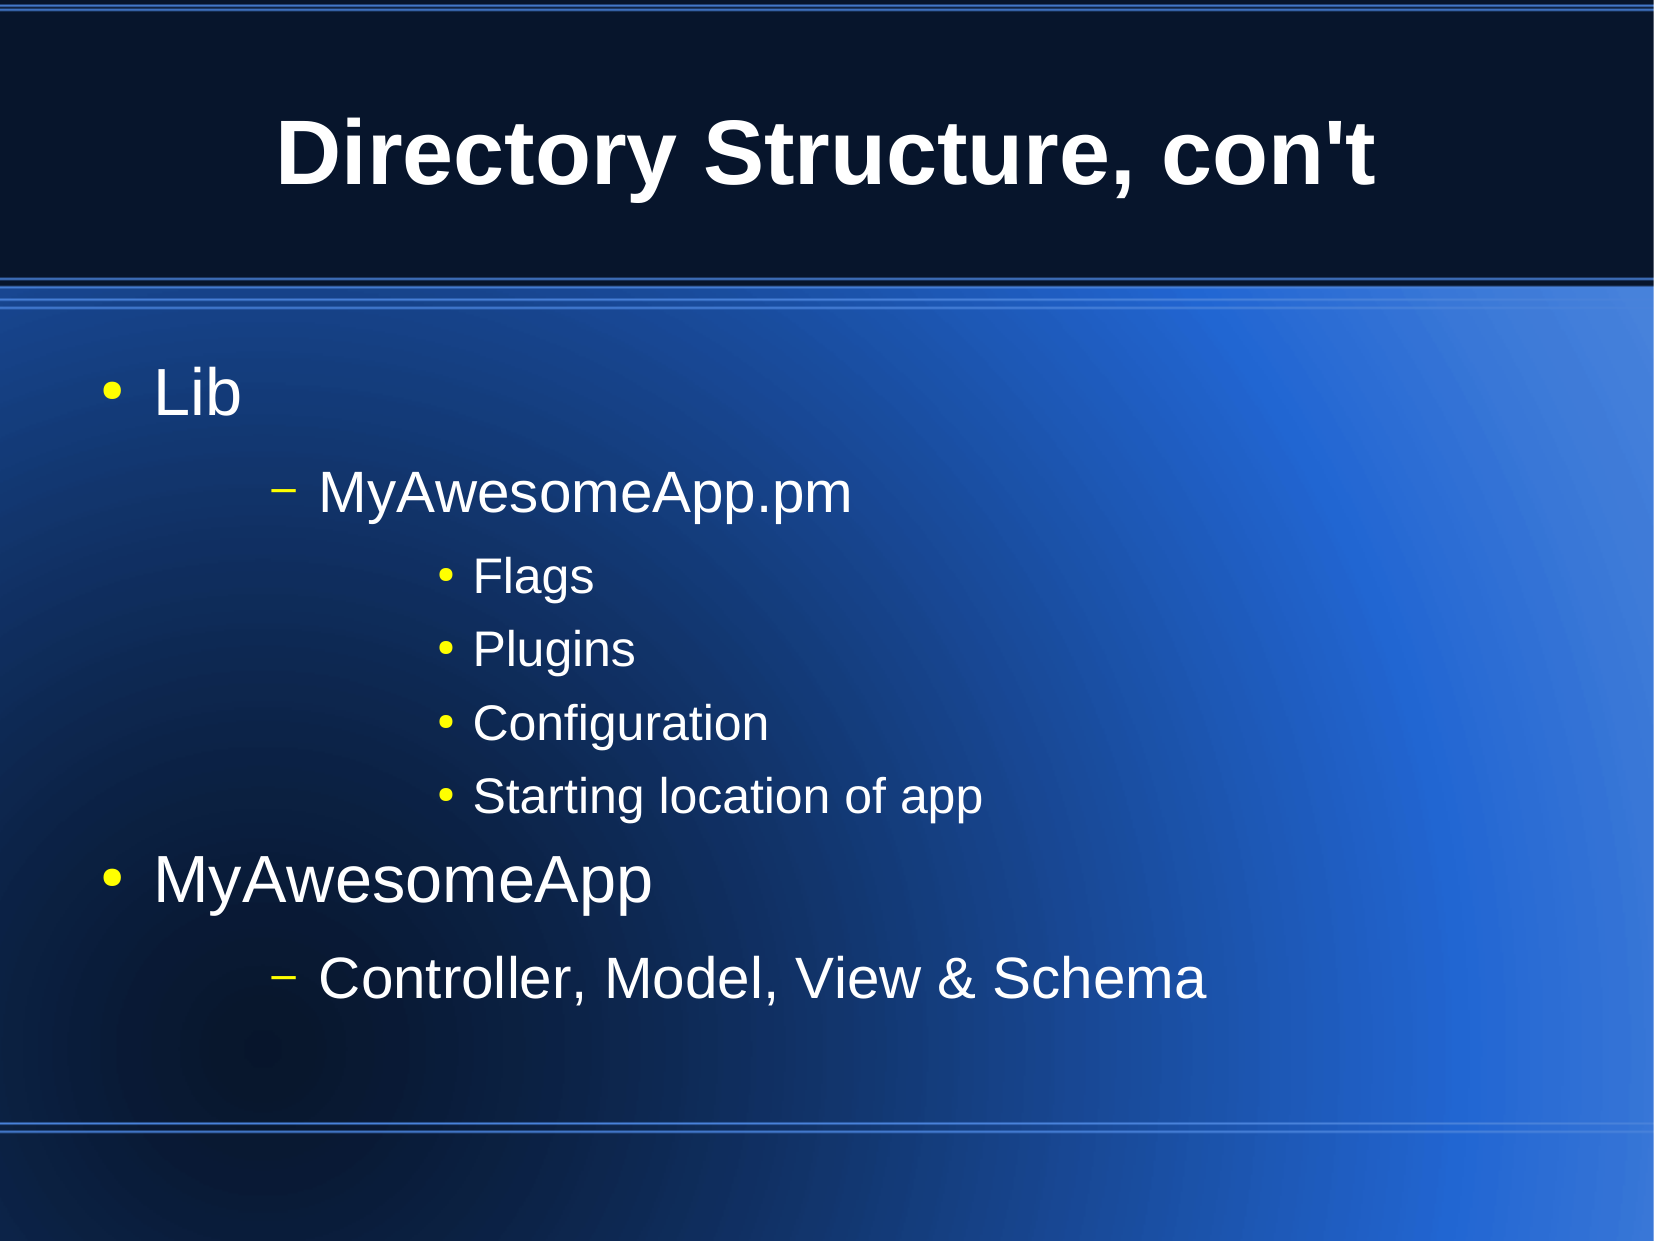

# Directory Structure, con't
Lib
MyAwesomeApp.pm
Flags
Plugins
Configuration
Starting location of app
MyAwesomeApp
Controller, Model, View & Schema